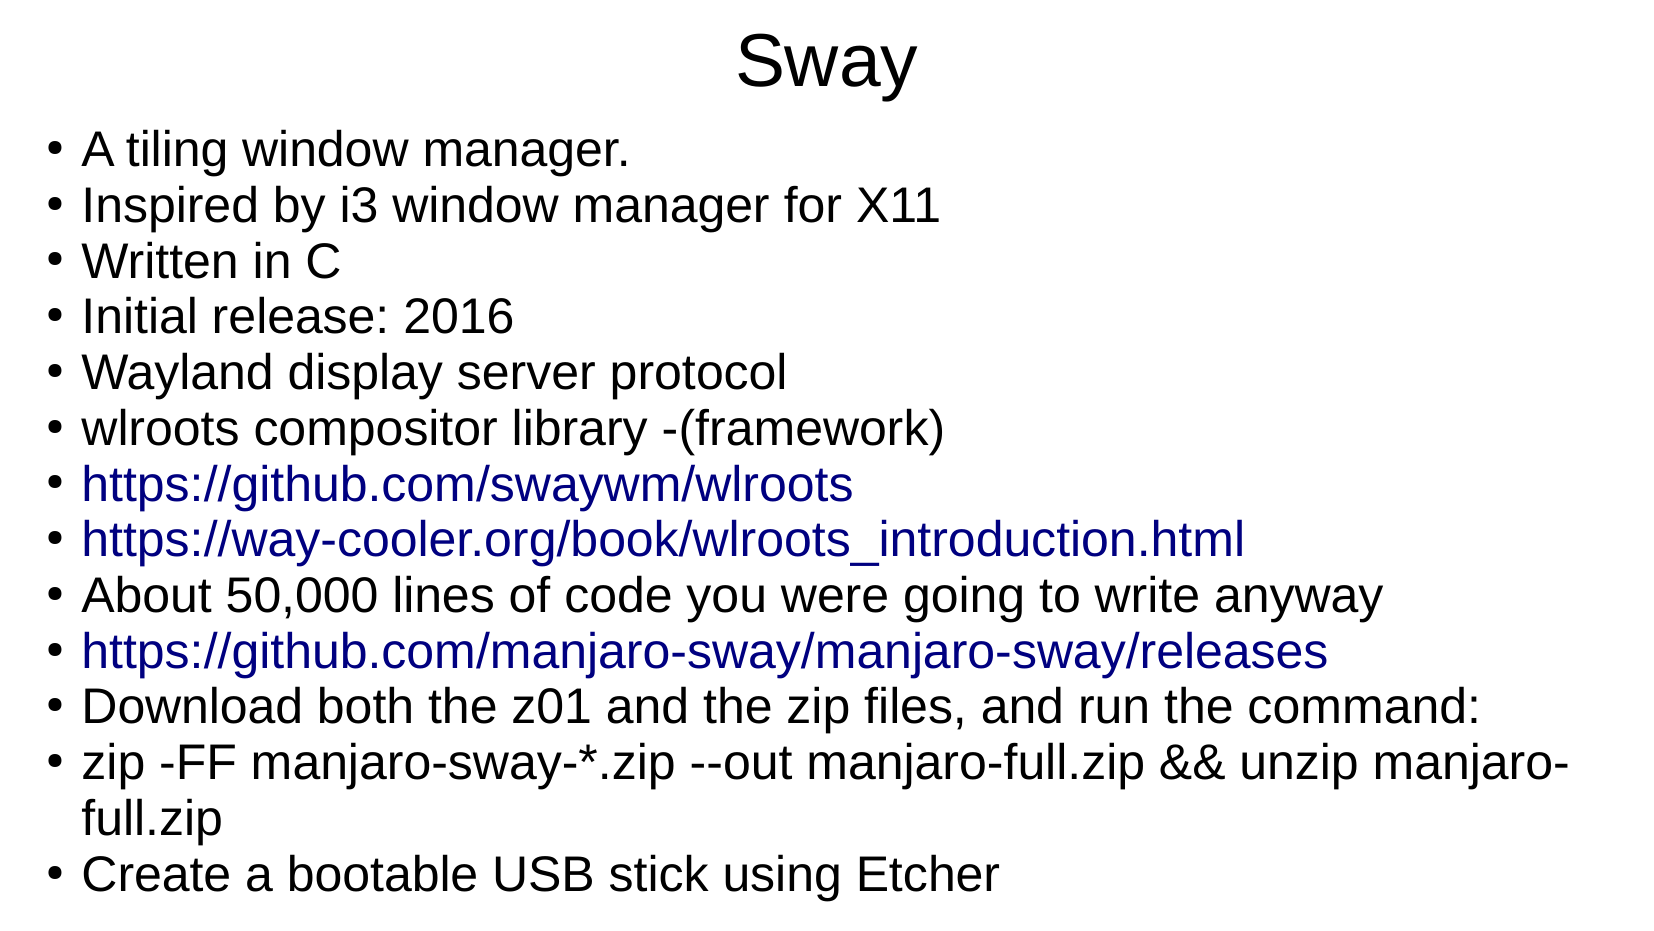

# Sway
A tiling window manager.
Inspired by i3 window manager for X11
Written in C
Initial release: 2016
Wayland display server protocol
wlroots compositor library -(framework)
https://github.com/swaywm/wlroots
https://way-cooler.org/book/wlroots_introduction.html
About 50,000 lines of code you were going to write anyway
https://github.com/manjaro-sway/manjaro-sway/releases
Download both the z01 and the zip files, and run the command:
zip -FF manjaro-sway-*.zip --out manjaro-full.zip && unzip manjaro-full.zip
Create a bootable USB stick using Etcher